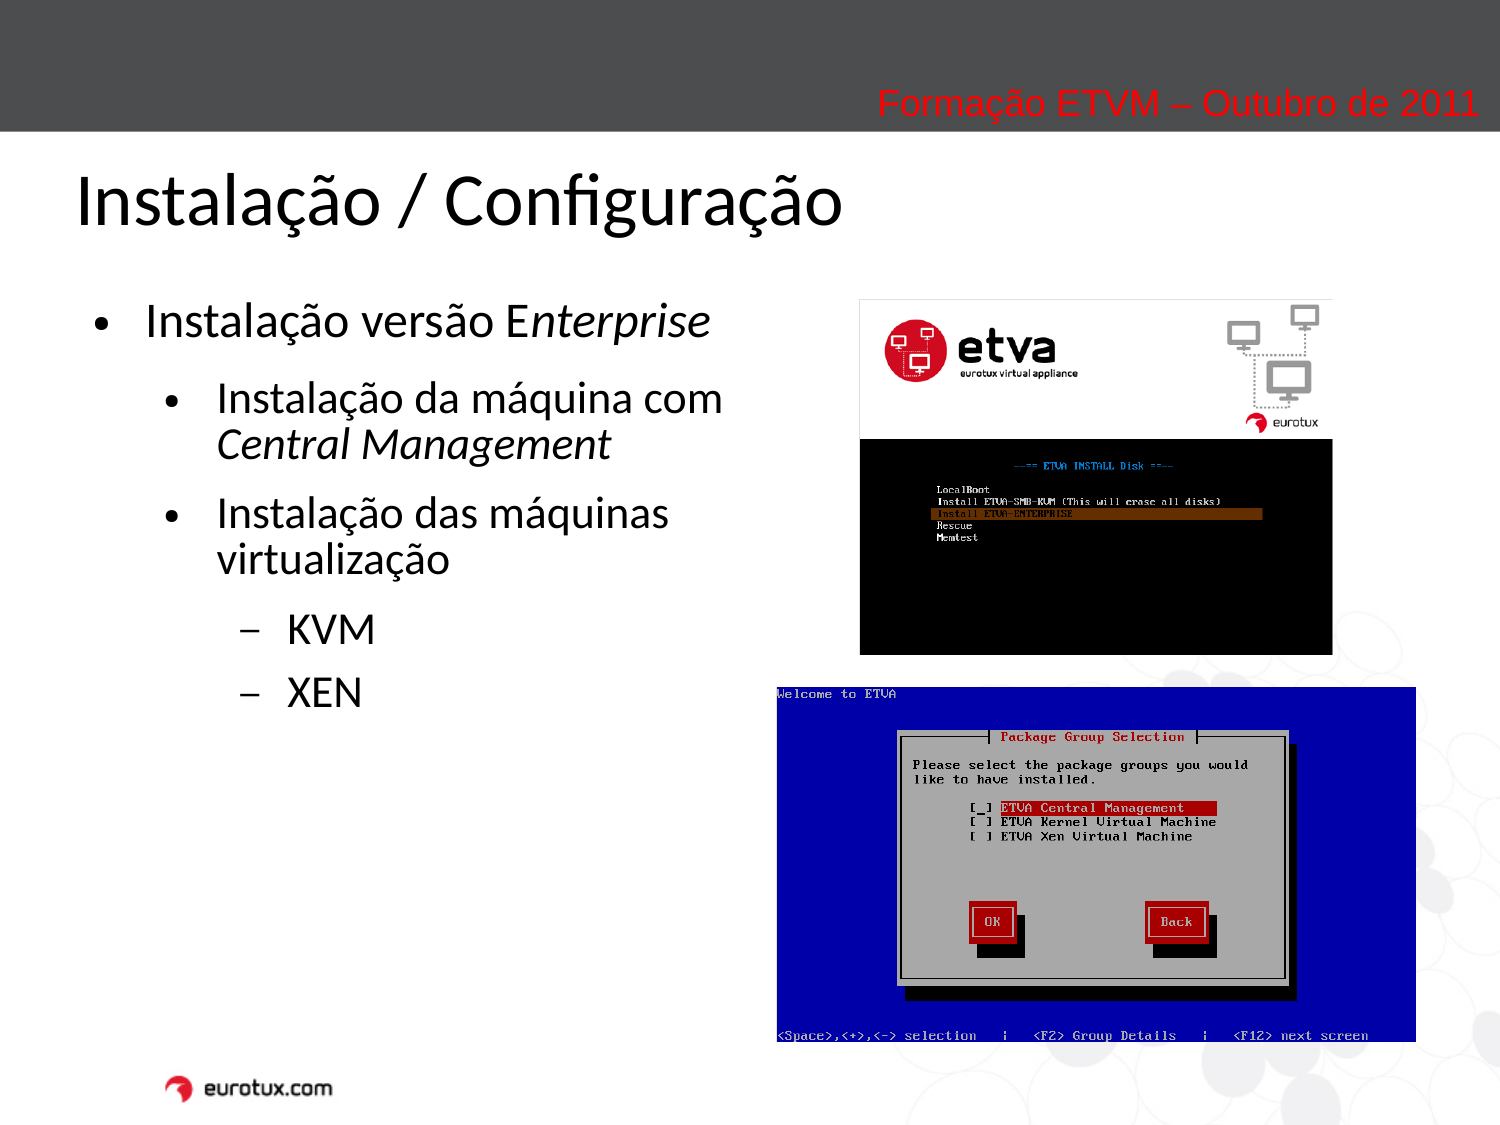

# Instalação / Configuração
Instalação versão Enterprise
Instalação da máquina com Central Management
Instalação das máquinas virtualização
KVM
XEN